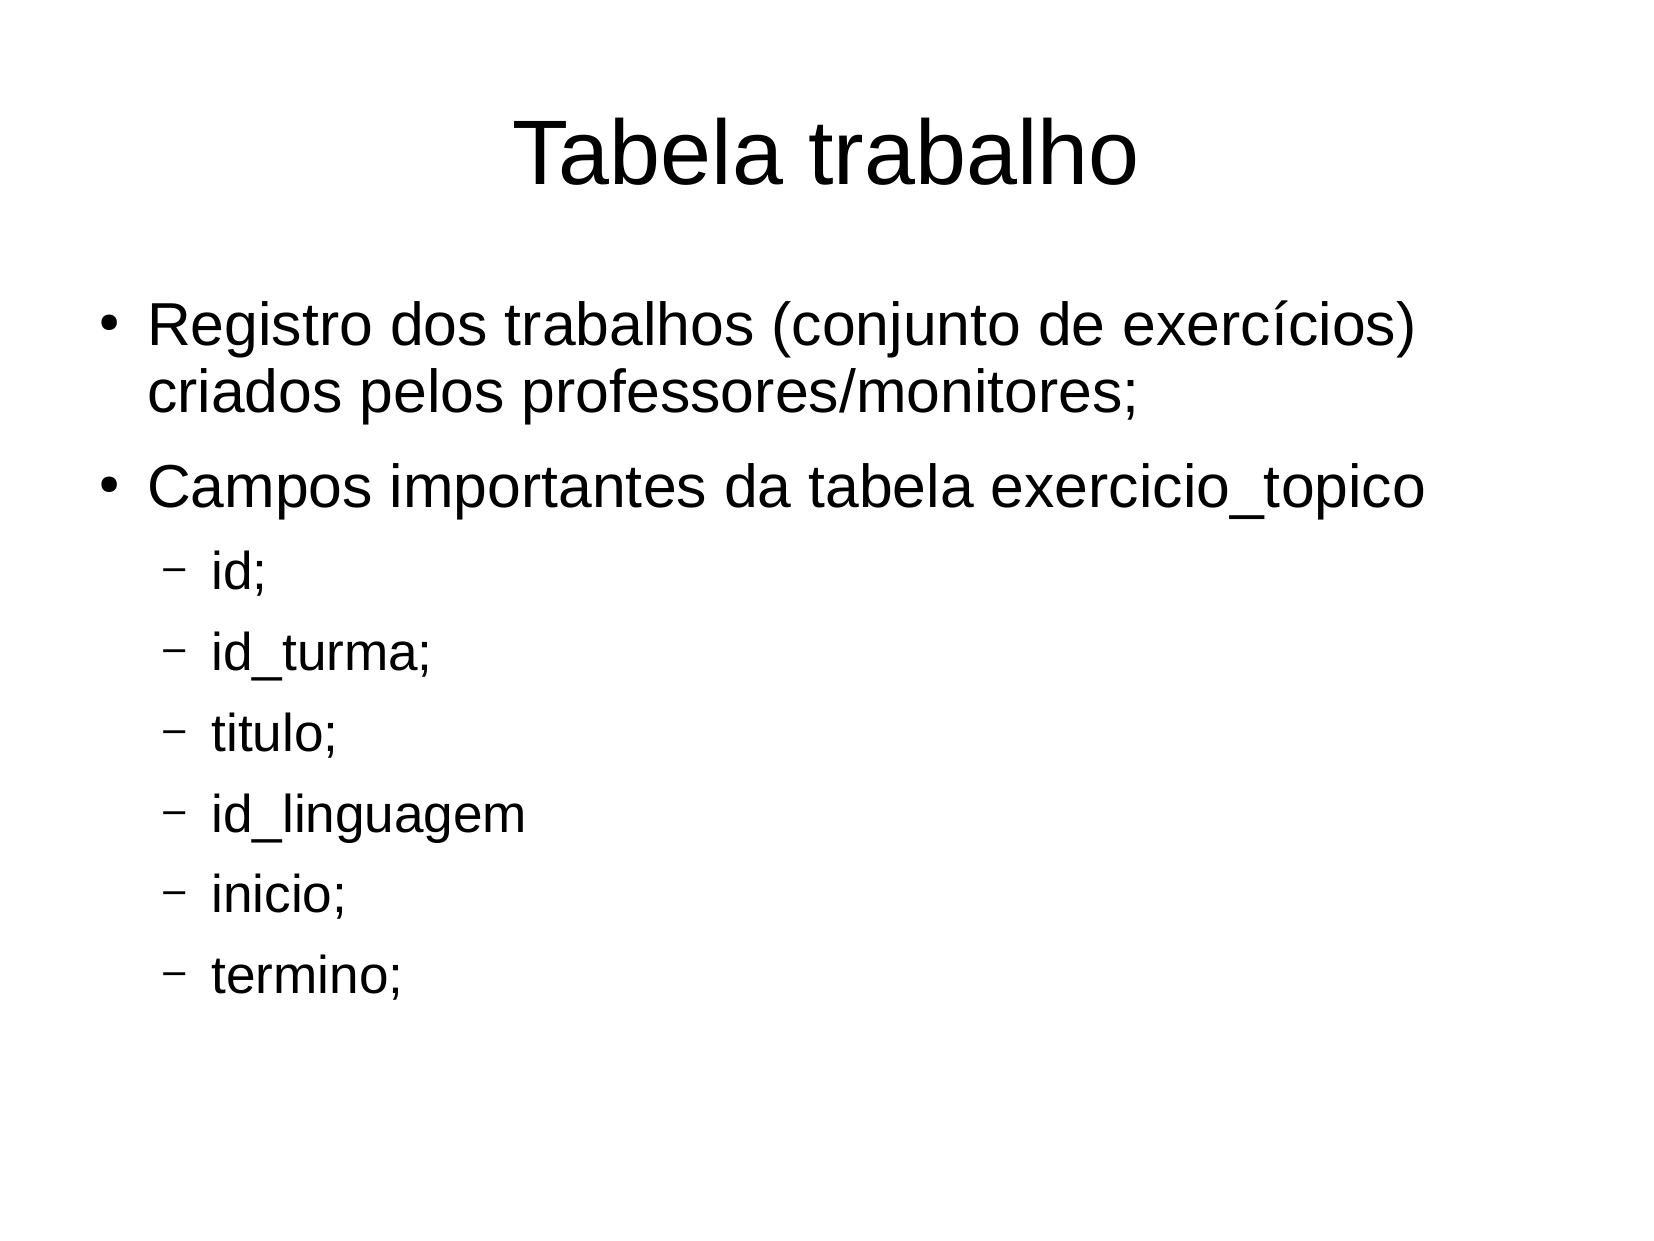

# Tabela trabalho
Registro dos trabalhos (conjunto de exercícios) criados pelos professores/monitores;
Campos importantes da tabela exercicio_topico
id;
id_turma;
titulo;
id_linguagem
inicio;
termino;